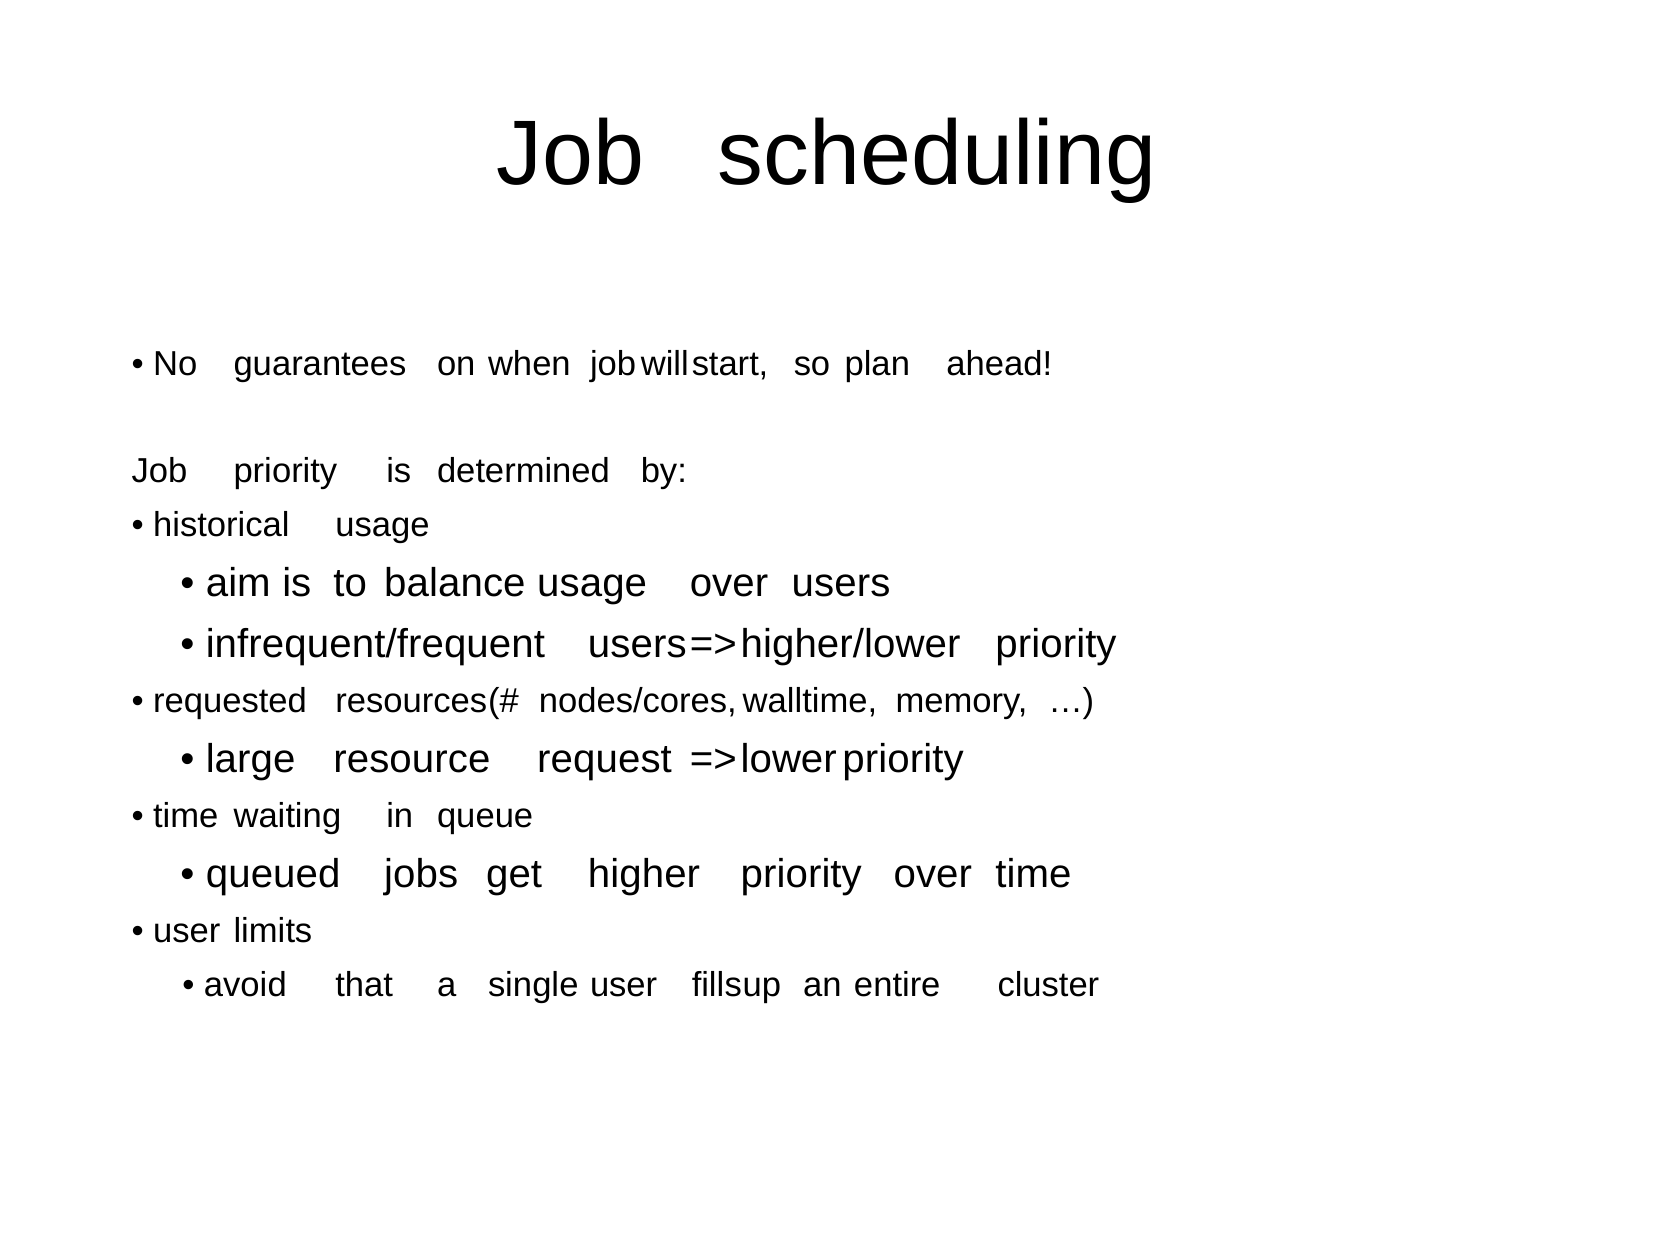

# Job	scheduling
• No	guarantees	on	when	job	will	start,	so	plan	ahead!
Job	priority	is	determined 	by:
• historical	usage
• aim	is	to	balance	usage	over	users
• infrequent/frequent	users	=>	higher/lower	priority
• requested 	resources	(#	nodes/cores,	walltime,	memory,	…)
• large	resource	request	=>	lower	priority
• time	waiting	in	queue
• queued	jobs	get	higher	priority	over	time
• user	limits
 	• avoid	that	a	single	user	fills	up	 an	 entire 	cluster